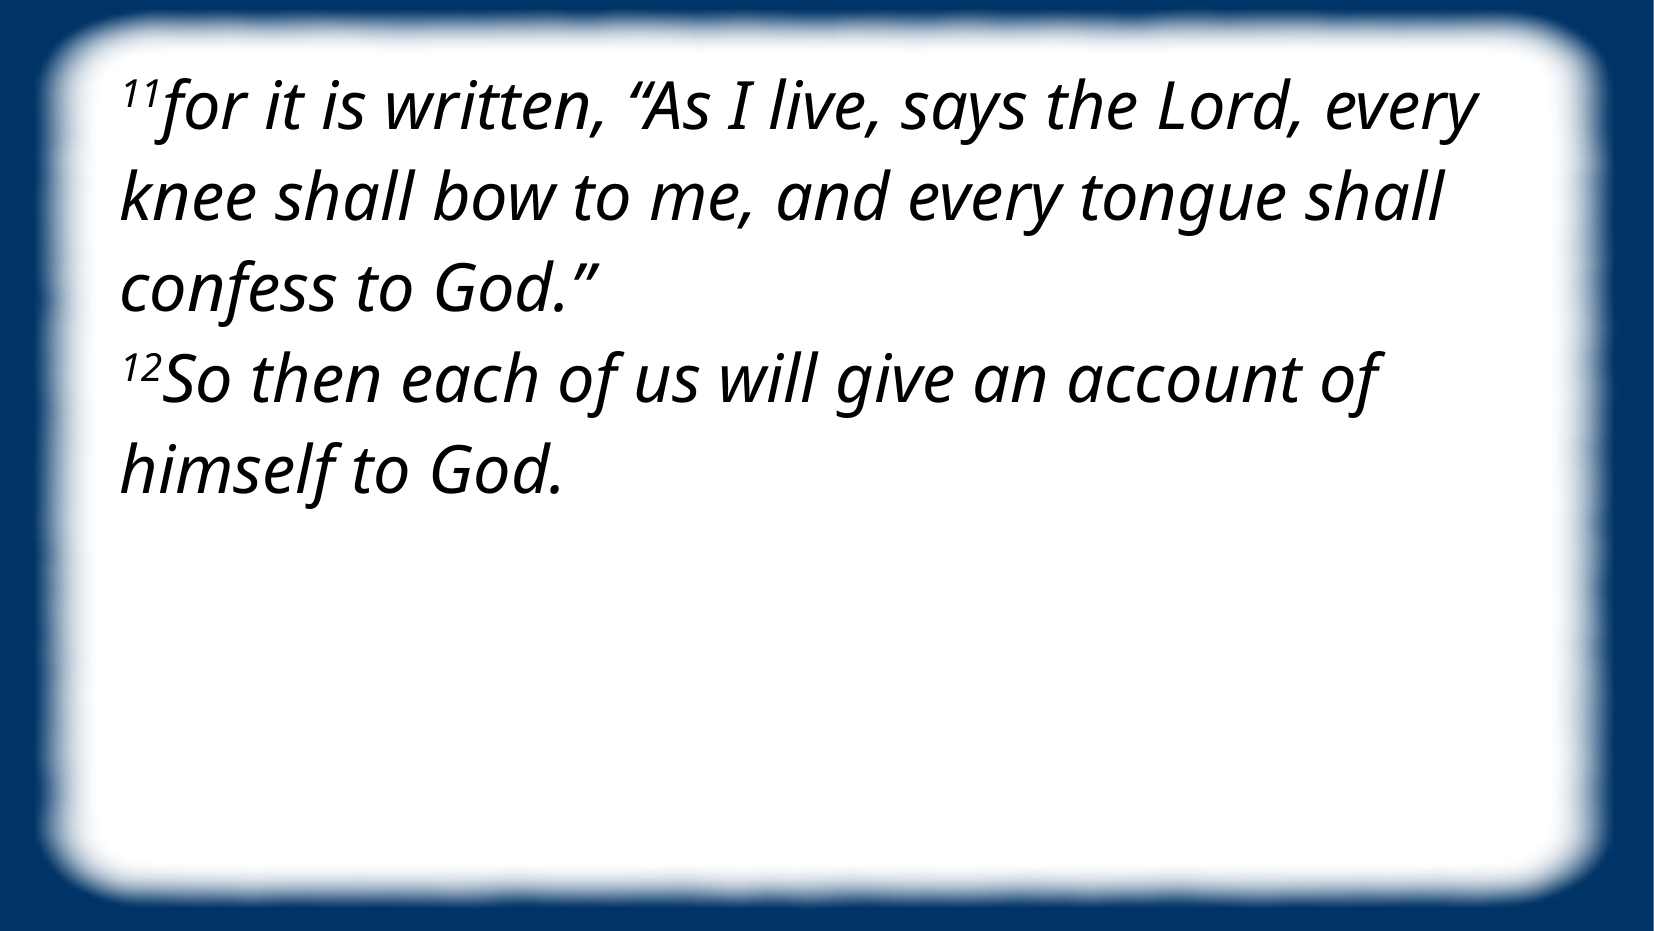

11for it is written, “As I live, says the Lord, every knee shall bow to me, and every tongue shall confess to God.”
12So then each of us will give an account of himself to God.